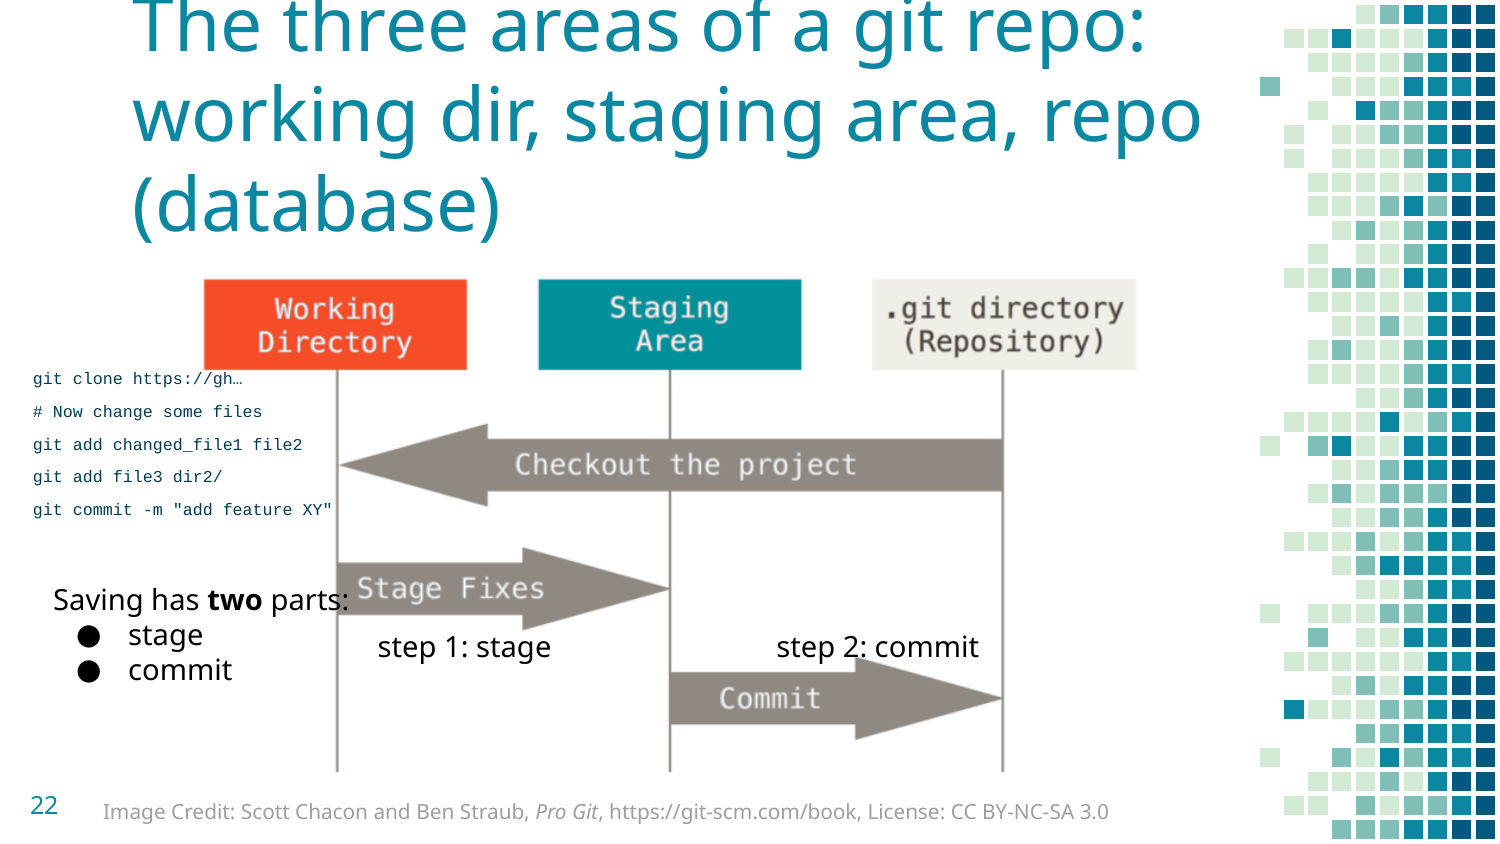

# The three areas of a git repo: working dir, staging area, repo (database)
git clone https://gh…
# Now change some files
git add changed_file1 file2
git add file3 dir2/
git commit -m "add feature XY"
Saving has two parts:
stage
commit
step 1: stage step 2: commit
Image Credit: Scott Chacon and Ben Straub, Pro Git, https://git-scm.com/book, License: CC BY-NC-SA 3.0